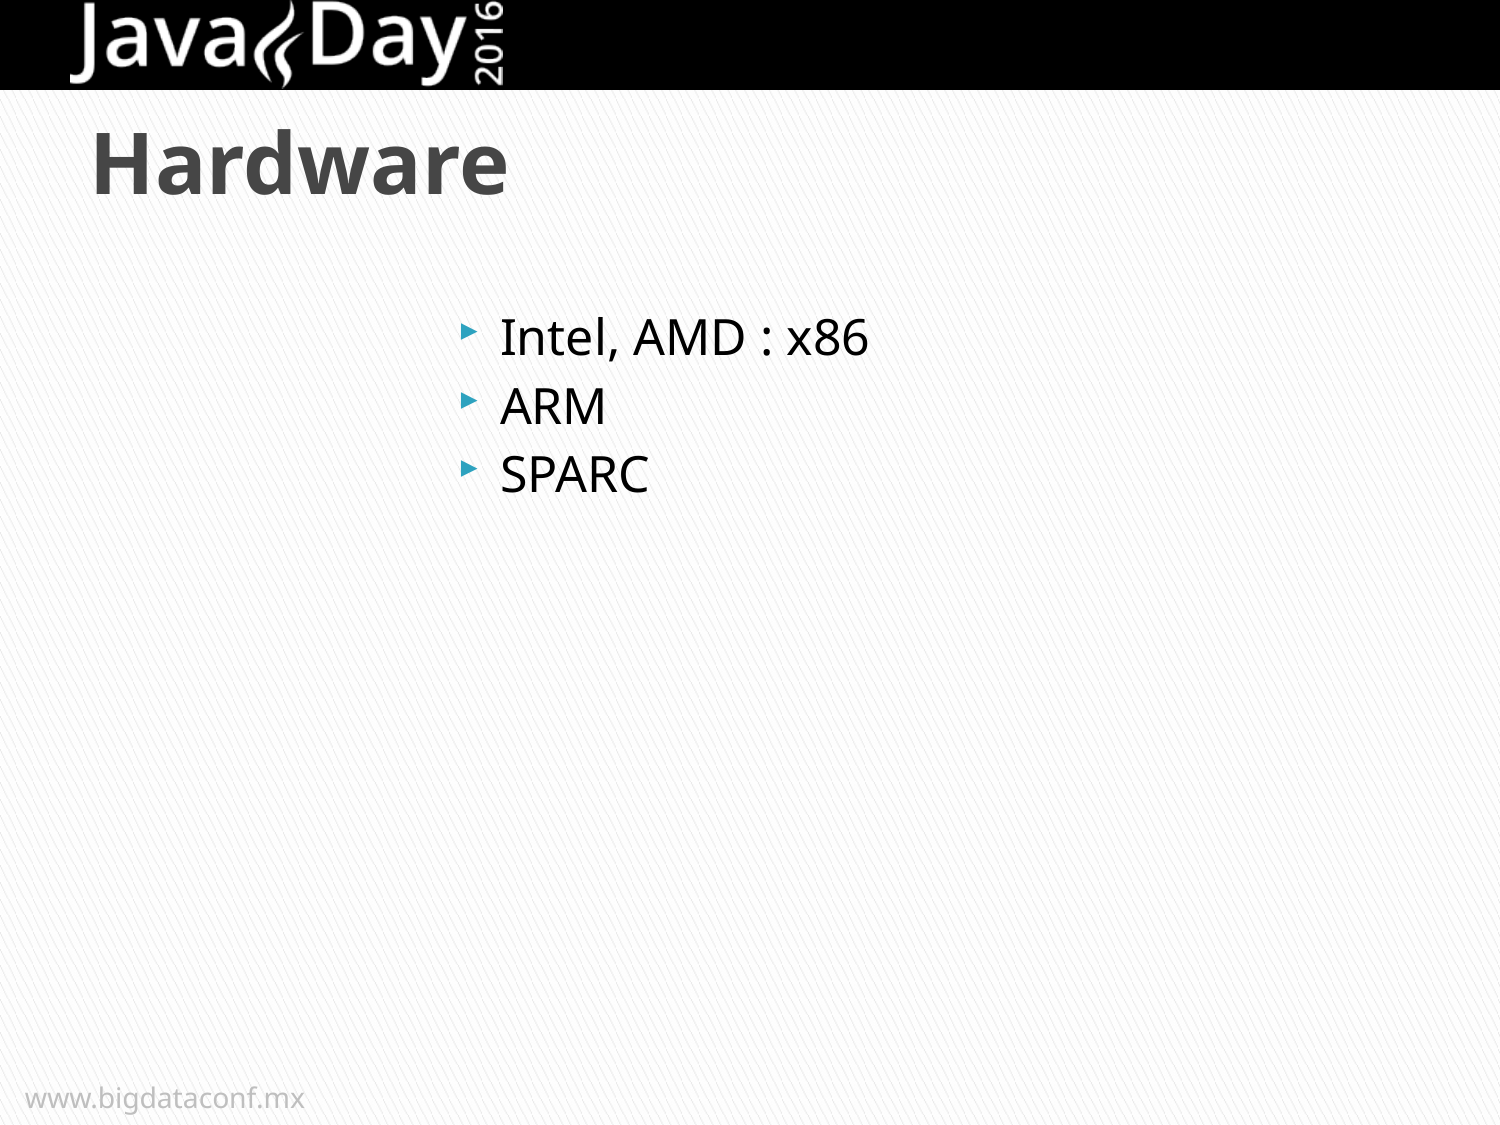

# Hardware
Intel, AMD : x86
ARM
SPARC
www.bigdataconf.mx